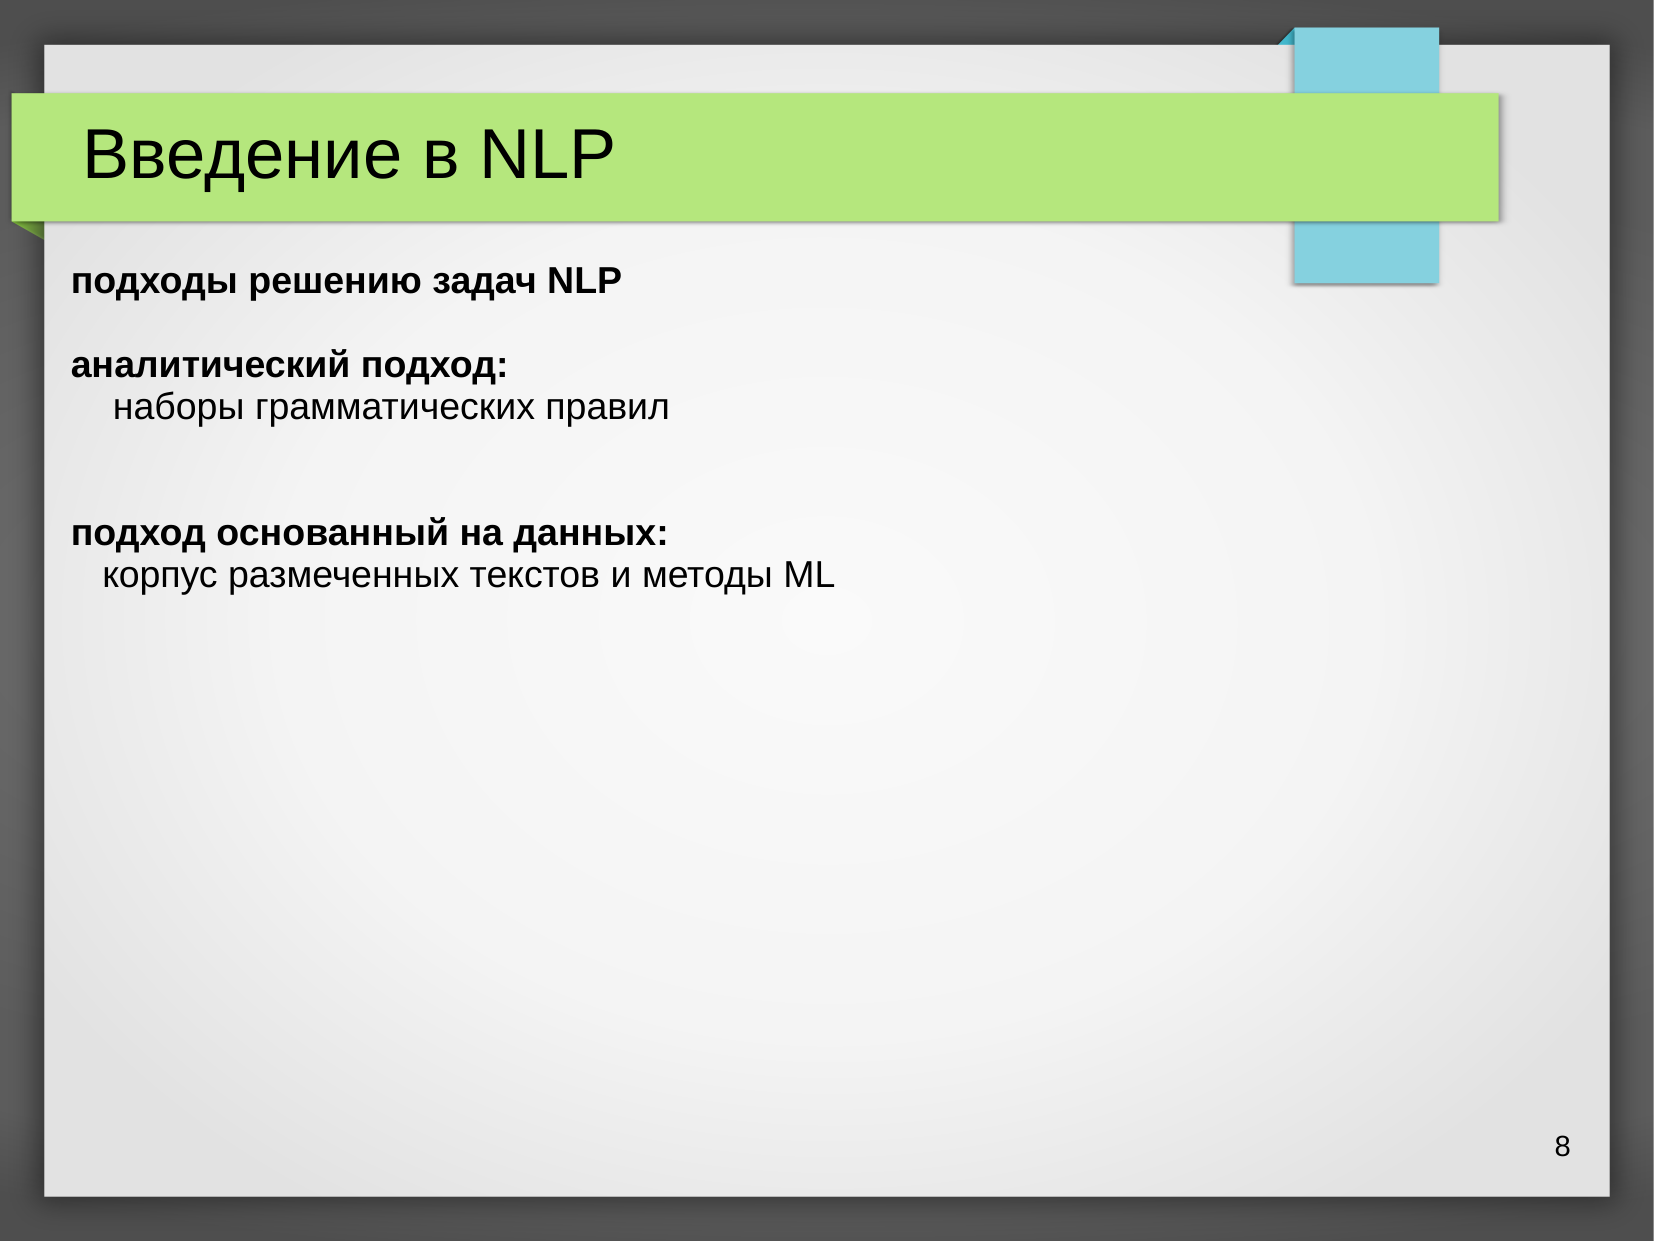

# Введение в NLP
подходы решению задач NLP
аналитический подход:
 наборы грамматических правил
подход основанный на данных:
 корпус размеченных текстов и методы ML
8